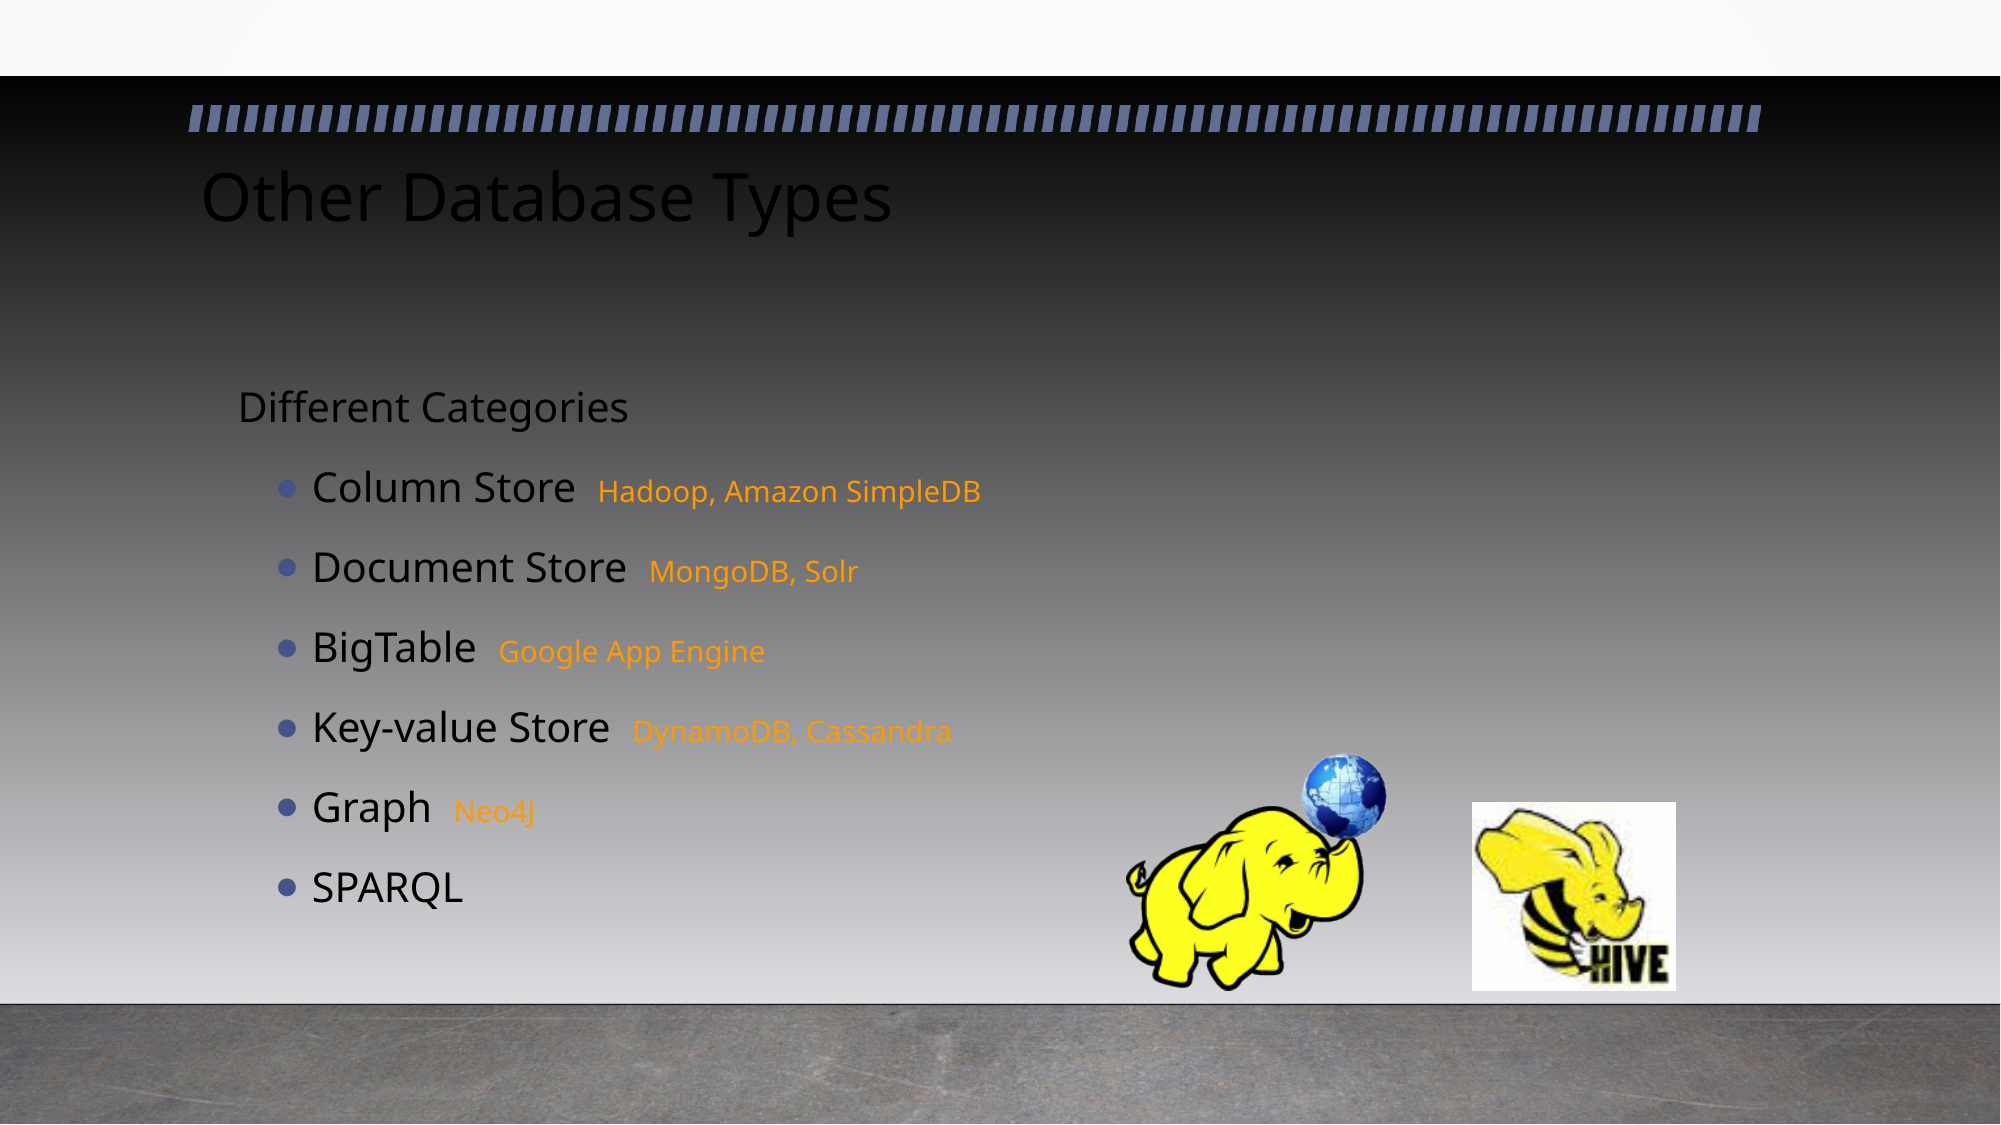

# Other Database Types
Different Categories
Column Store Hadoop, Amazon SimpleDB
Document Store MongoDB, Solr
BigTable Google App Engine
Key-value Store DynamoDB, Cassandra
Graph Neo4J
SPARQL